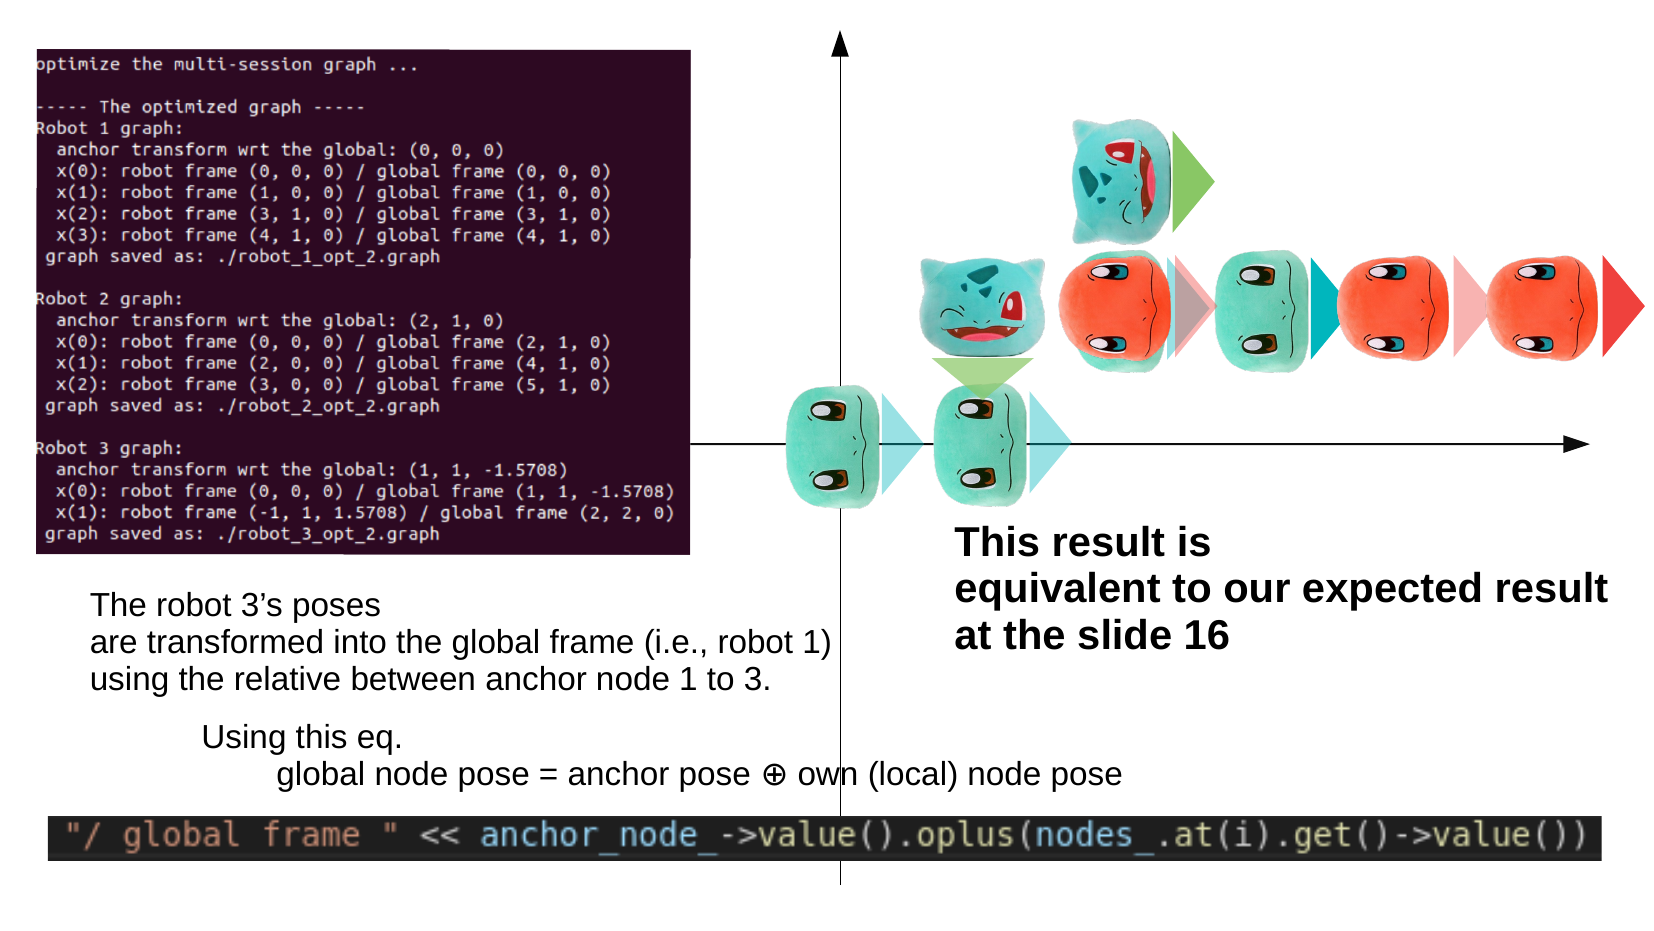

This result is
equivalent to our expected result
at the slide 16
The robot 3’s poses
are transformed into the global frame (i.e., robot 1)
using the relative between anchor node 1 to 3.
Using this eq.
	global node pose = anchor pose ⊕ own (local) node pose